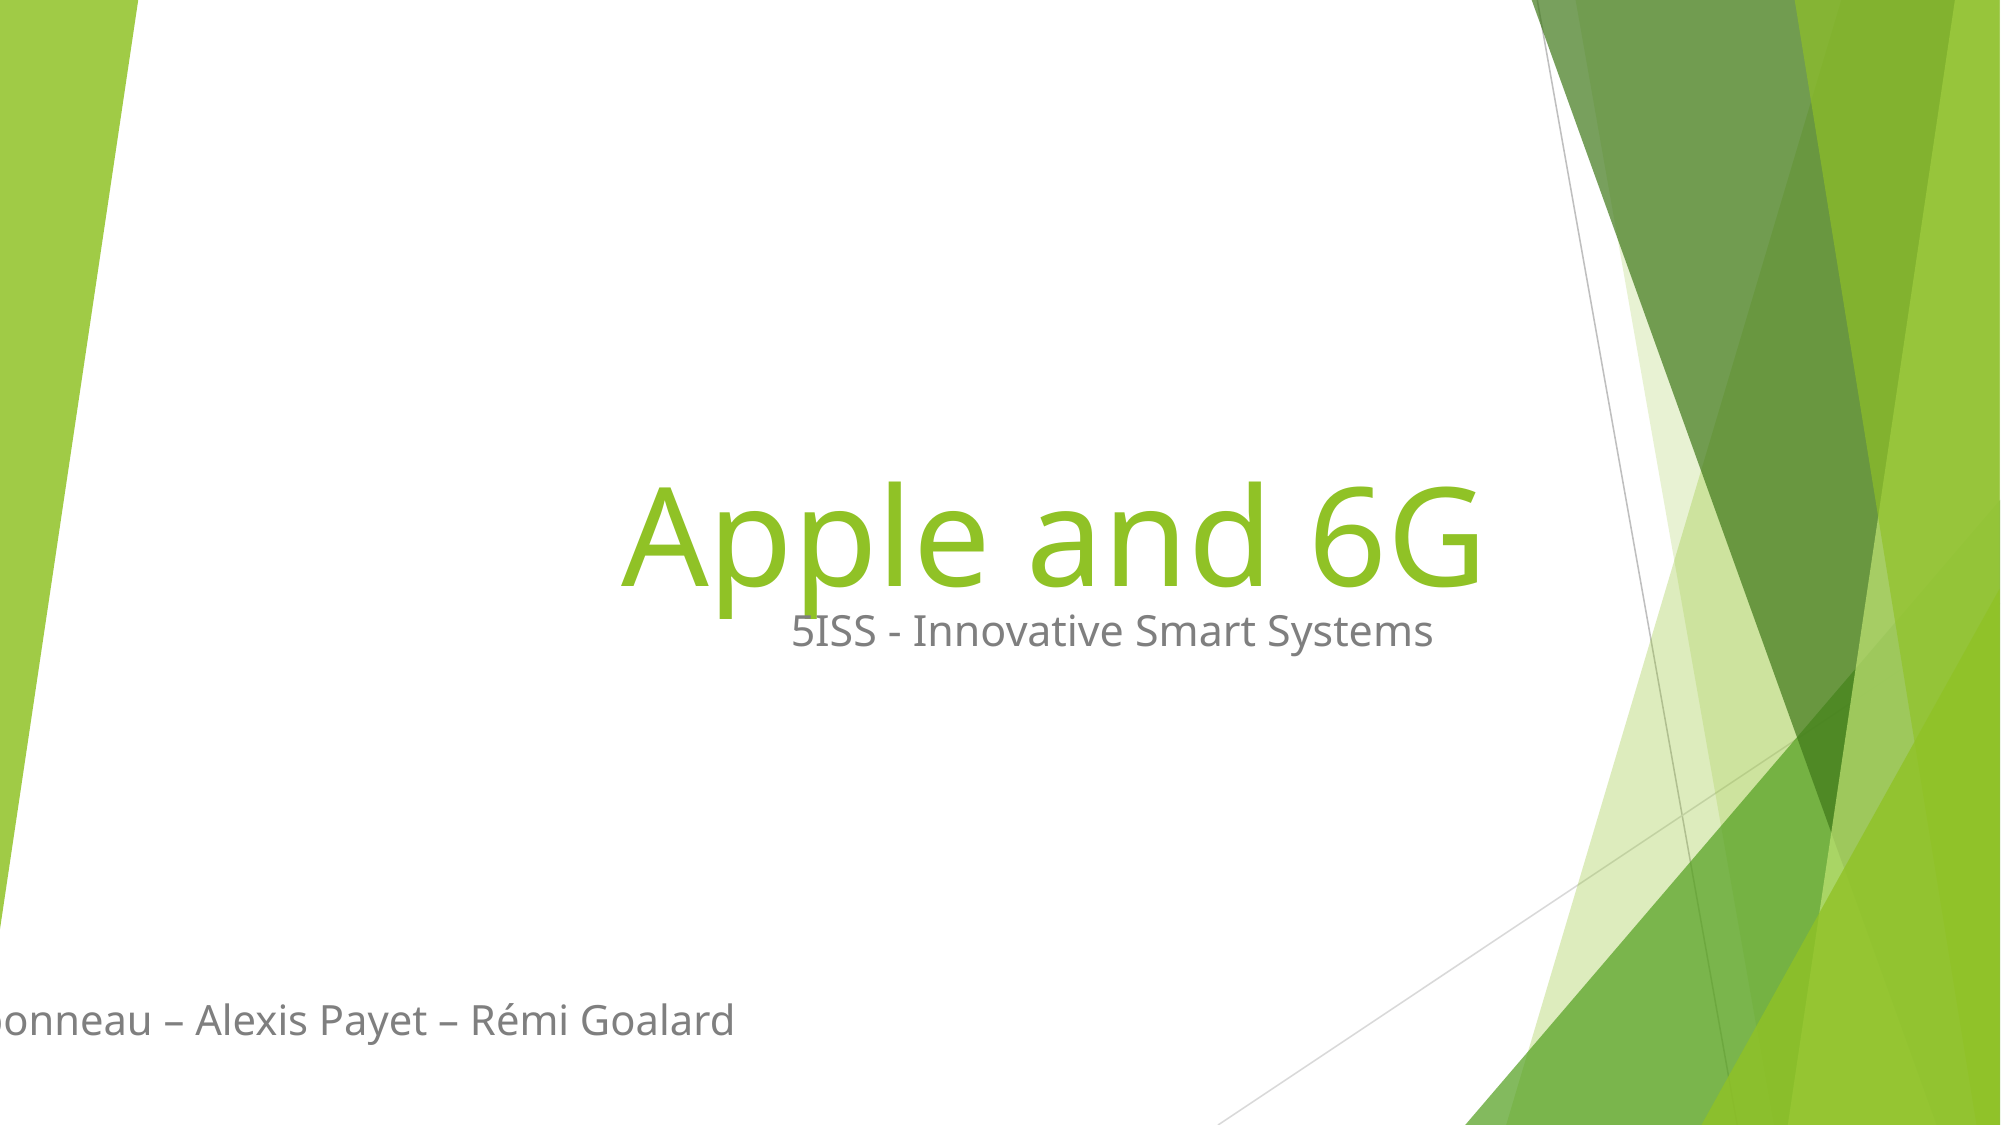

# Apple and 6G
5ISS - Innovative Smart Systems
Benjamin Abonneau – Alexis Payet – Rémi Goalard